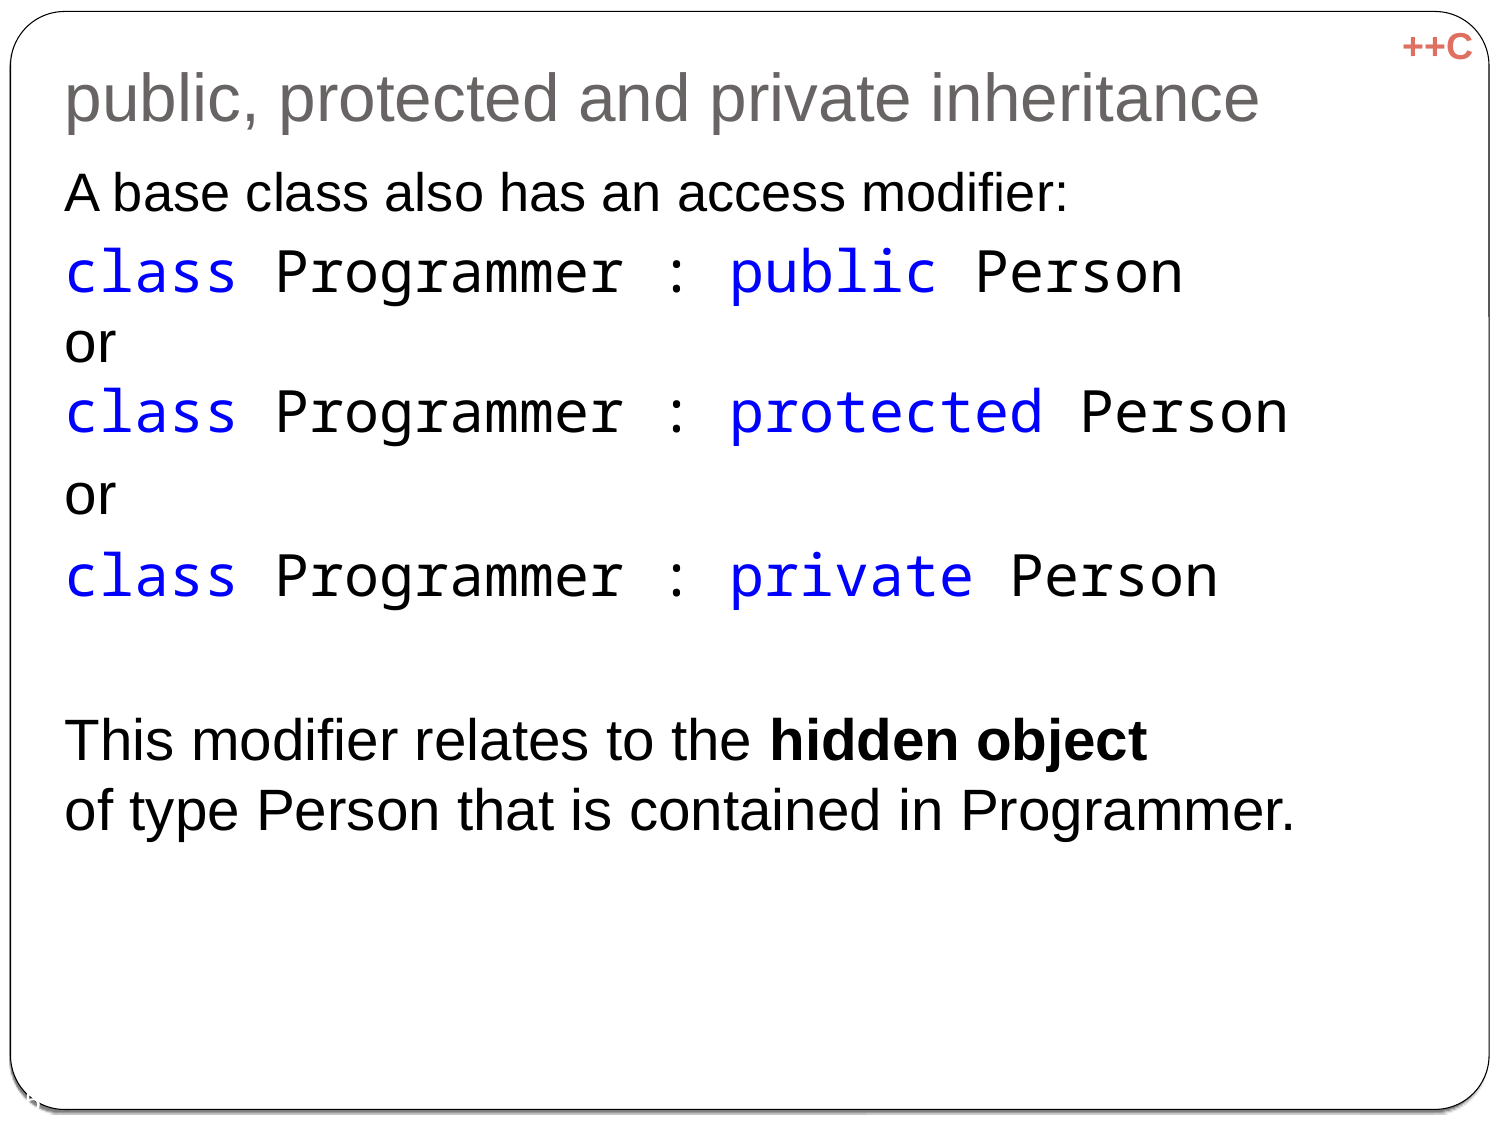

# public, protected and private inheritance
A base class also has an access modifier:
class Programmer : public Person
or
class Programmer : protected Person
or
class Programmer : private Person
This modifier relates to the hidden object
of type Person that is contained in Programmer.